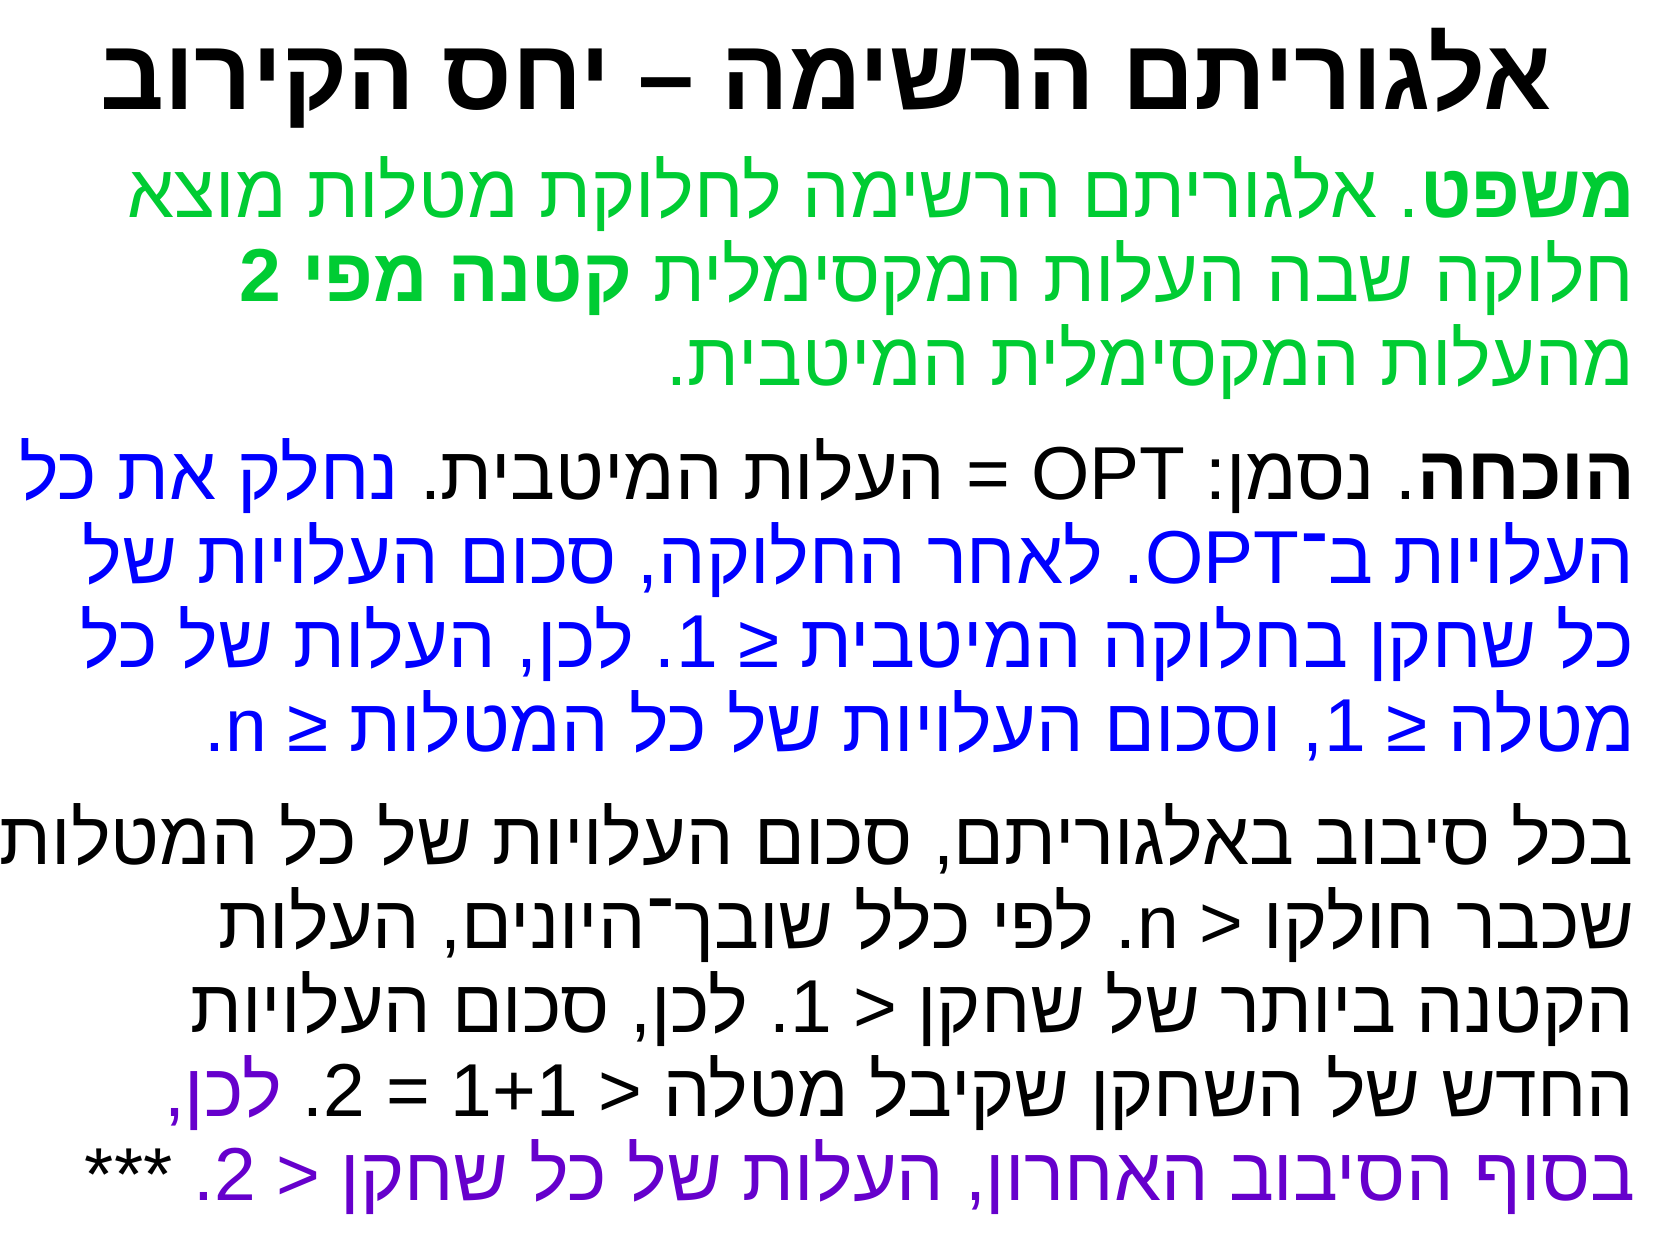

# אלגוריתם הרשימה – יחס הקירוב
משפט. אלגוריתם הרשימה לחלוקת מטלות מוצא חלוקה שבה העלות המקסימלית קטנה מפי 2 מהעלות המקסימלית המיטבית.
הוכחה. נסמן: OPT = העלות המיטבית. נחלק את כל העלויות ב־OPT. לאחר החלוקה, סכום העלויות של כל שחקן בחלוקה המיטבית ≤ 1. לכן, העלות של כל מטלה ≤ 1, וסכום העלויות של כל המטלות ≤ n.
בכל סיבוב באלגוריתם, סכום העלויות של כל המטלות שכבר חולקו < n. לפי כלל שובך־היונים, העלות הקטנה ביותר של שחקן < 1. לכן, סכום העלויות החדש של השחקן שקיבל מטלה < 1+1 = 2. לכן, בסוף הסיבוב האחרון, העלות של כל שחקן < 2. ***